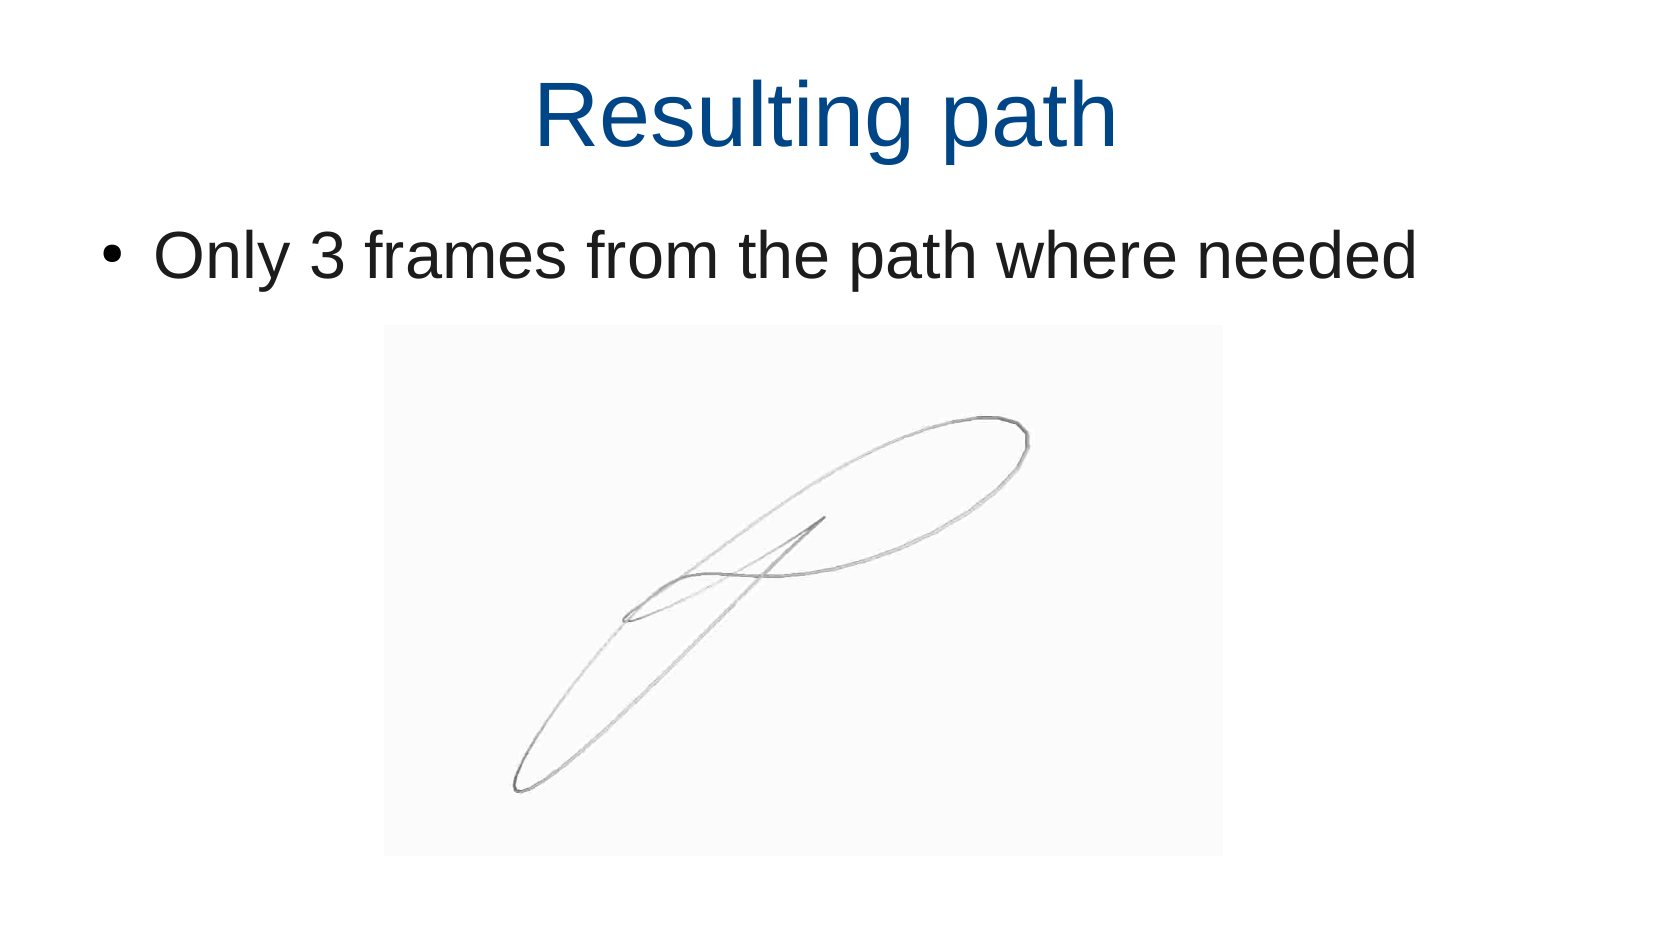

# Resulting path
Only 3 frames from the path where needed